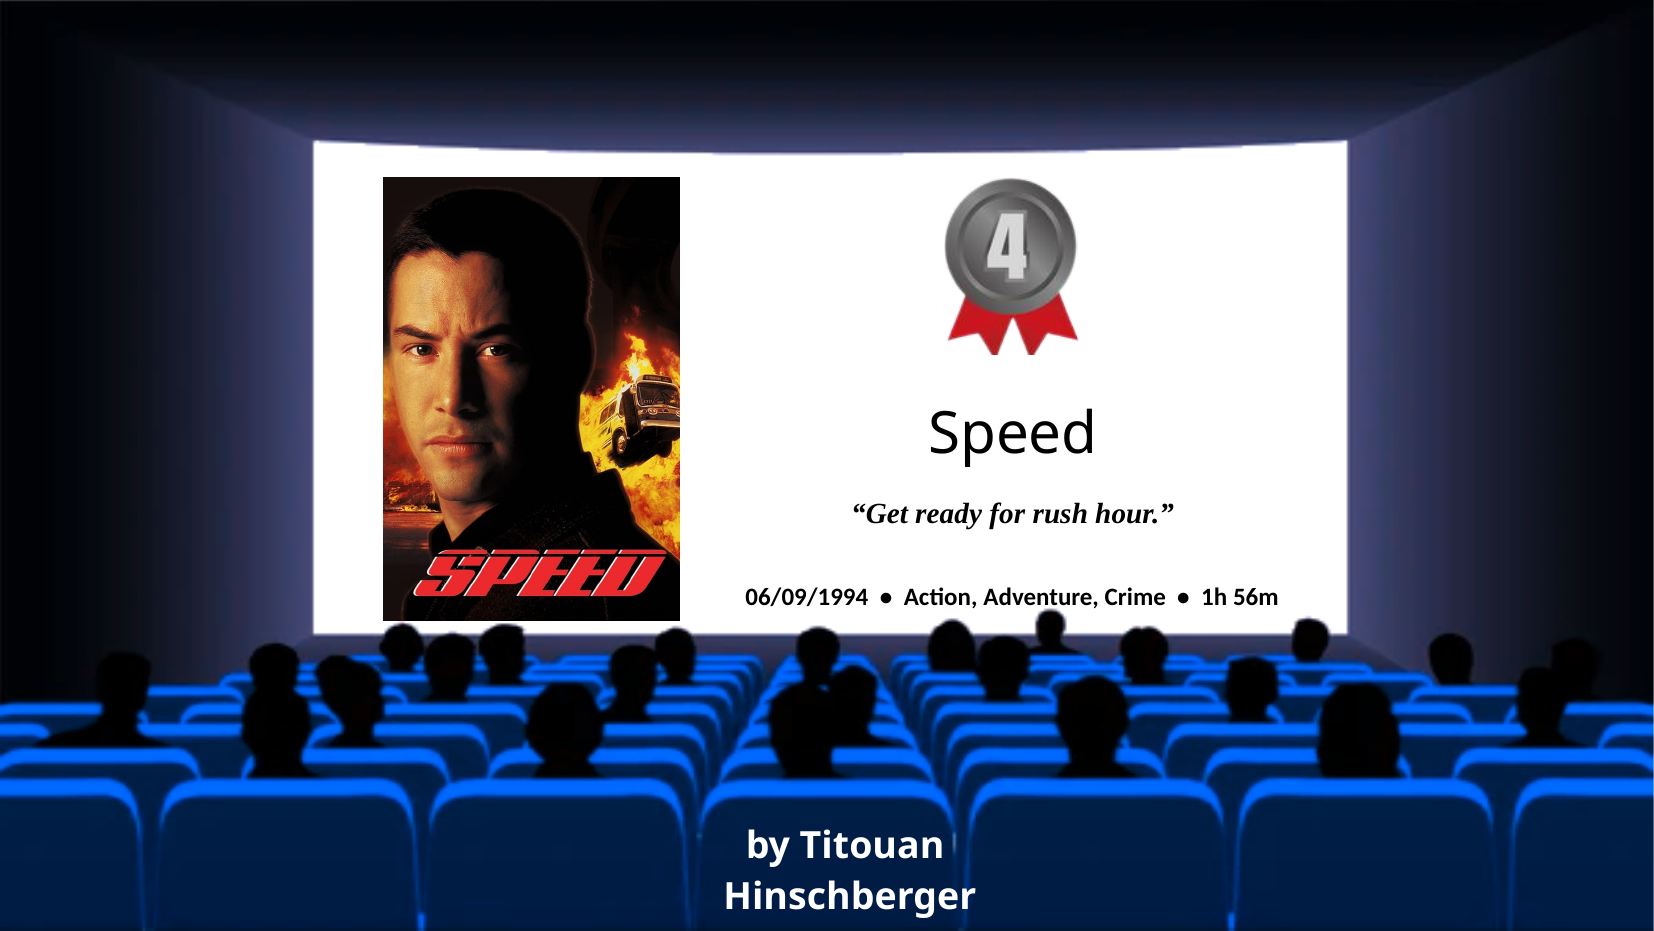

Speed
“Get ready for rush hour.”
06/09/1994 • Action, Adventure, Crime • 1h 56m